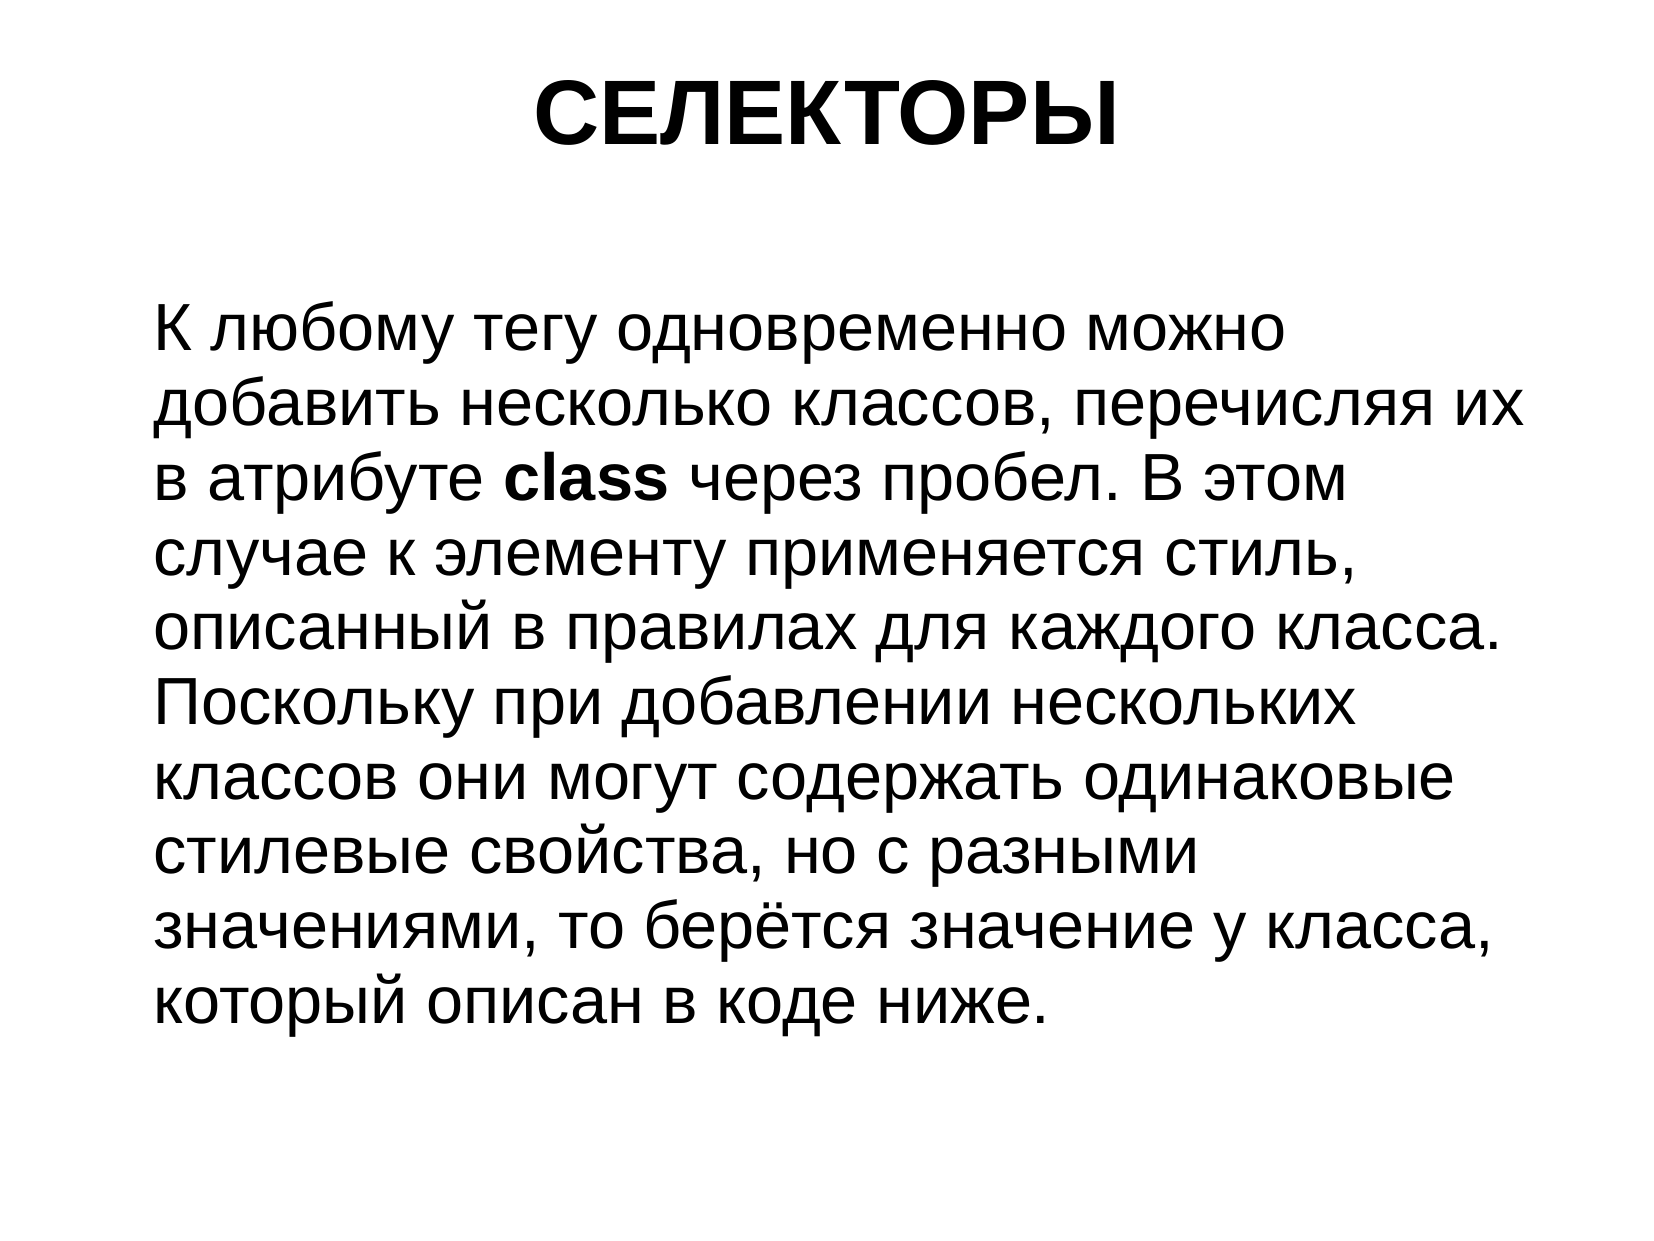

# СЕЛЕКТОРЫ
К любому тегу одновременно можно добавить несколько классов, перечисляя их в атрибуте class через пробел. В этом случае к элементу применяется стиль, описанный в правилах для каждого класса. Поскольку при добавлении нескольких классов они могут содержать одинаковые стилевые свойства, но с разными значениями, то берётся значение у класса, который описан в коде ниже.